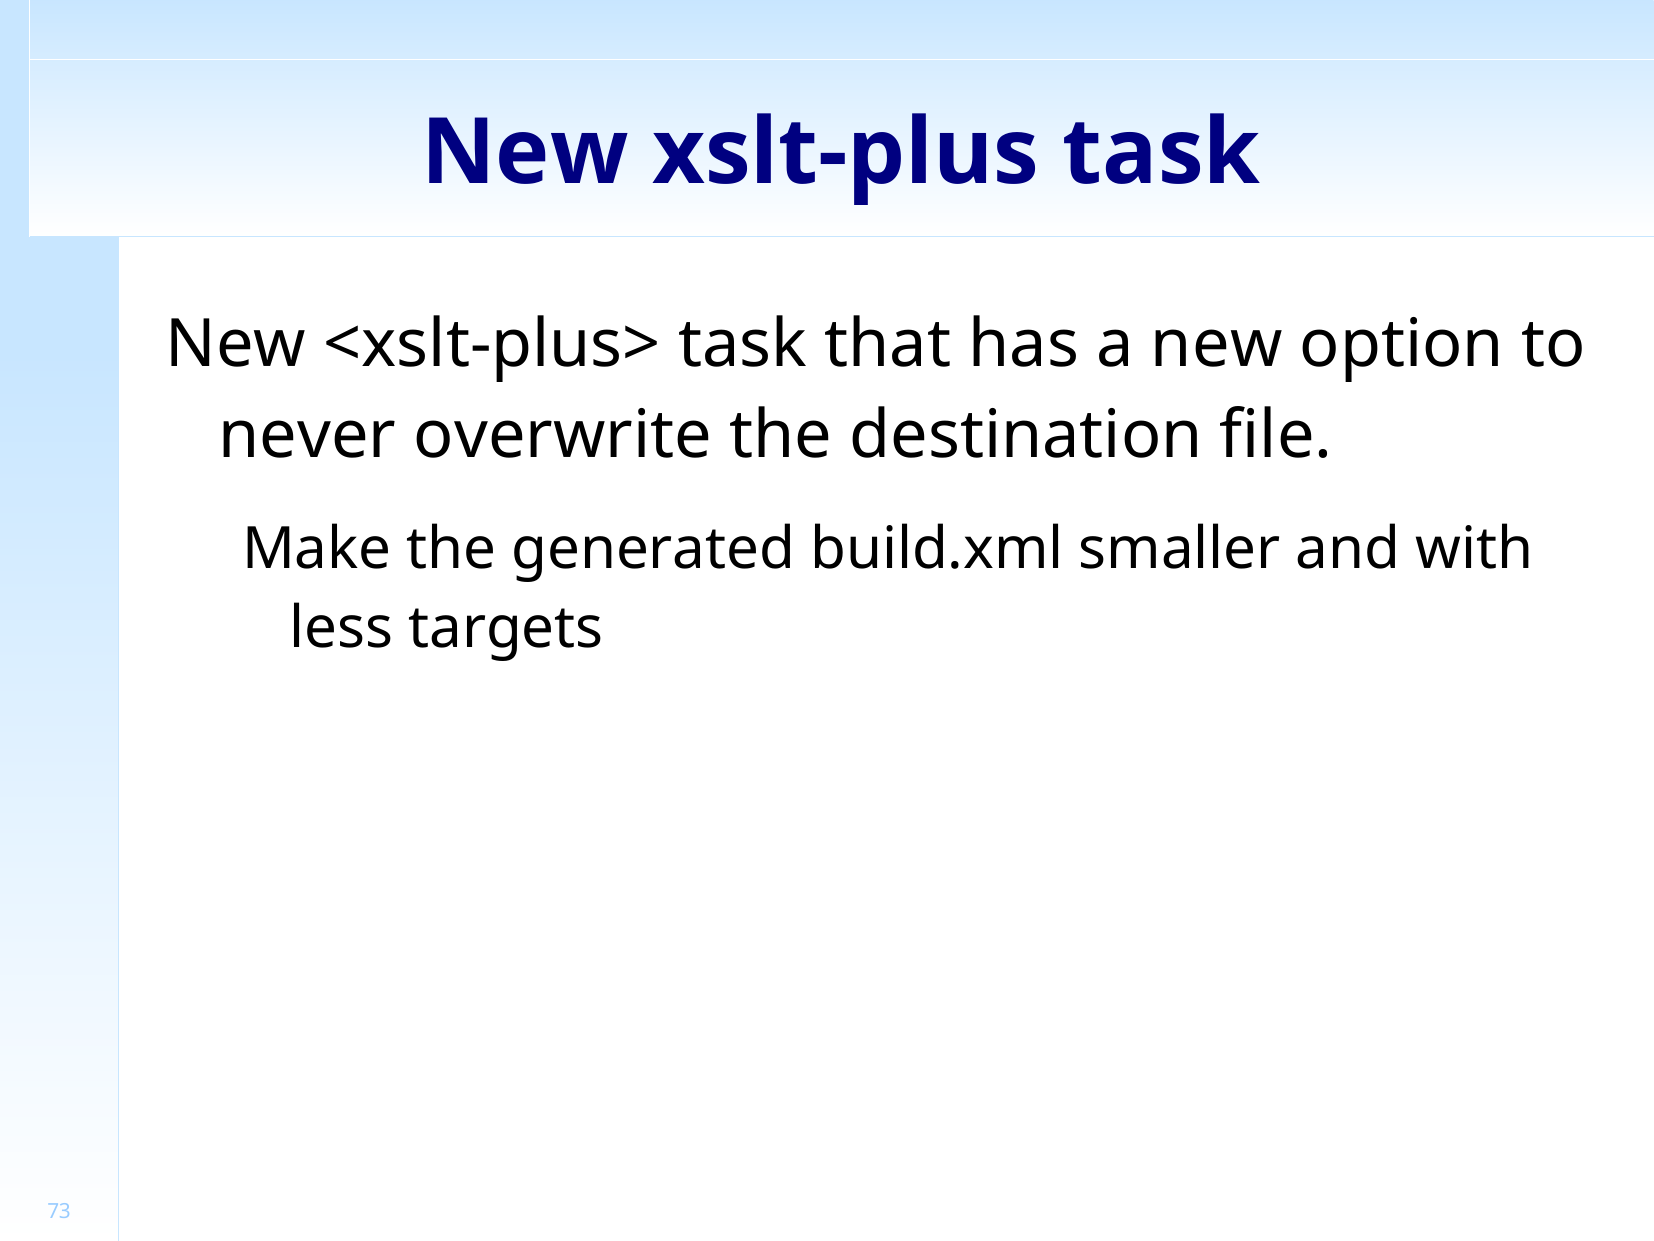

# New xslt-plus task
New <xslt-plus> task that has a new option to never overwrite the destination file.
Make the generated build.xml smaller and with less targets